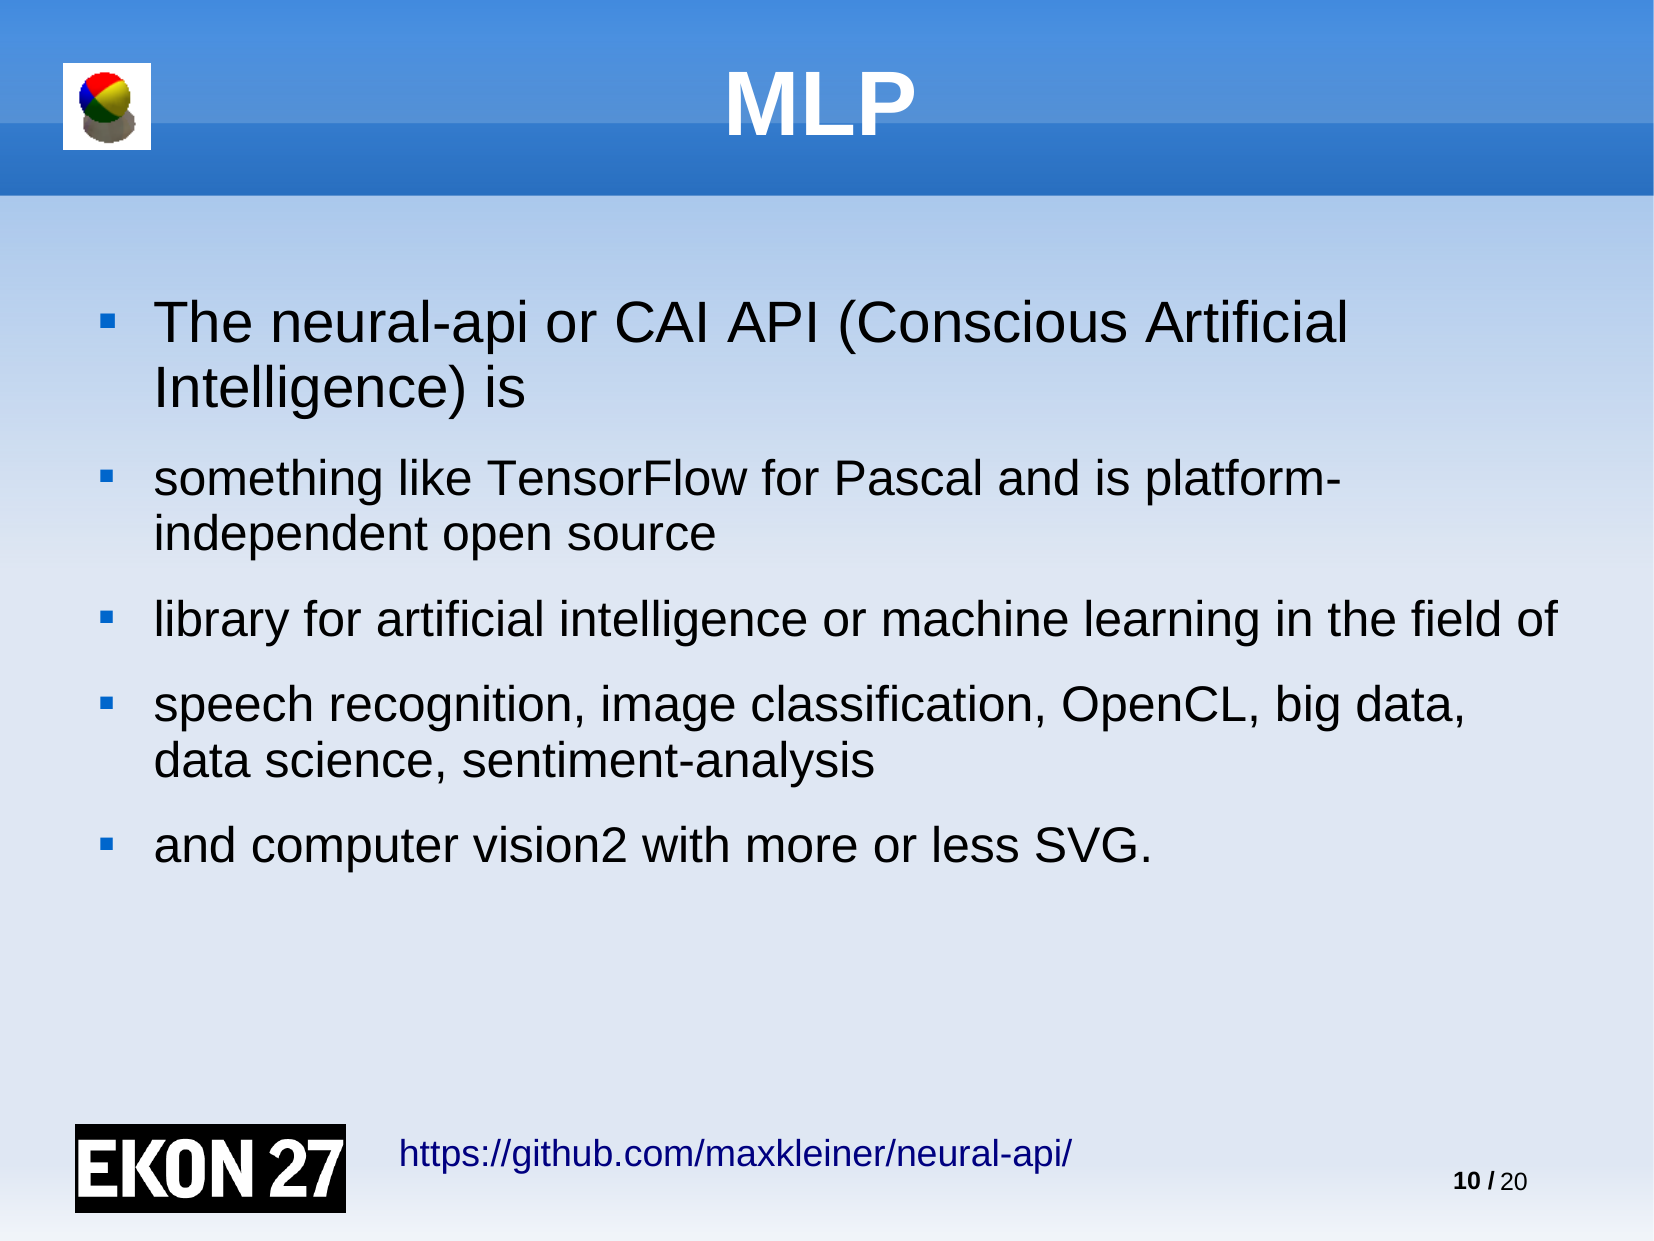

# MLP
The neural-api or CAI API (Conscious Artificial Intelligence) is
something like TensorFlow for Pascal and is platform-independent open source
library for artificial intelligence or machine learning in the field of
speech recognition, image classification, OpenCL, big data, data science, sentiment-analysis
and computer vision2 with more or less SVG.
https://github.com/maxkleiner/neural-api/
10